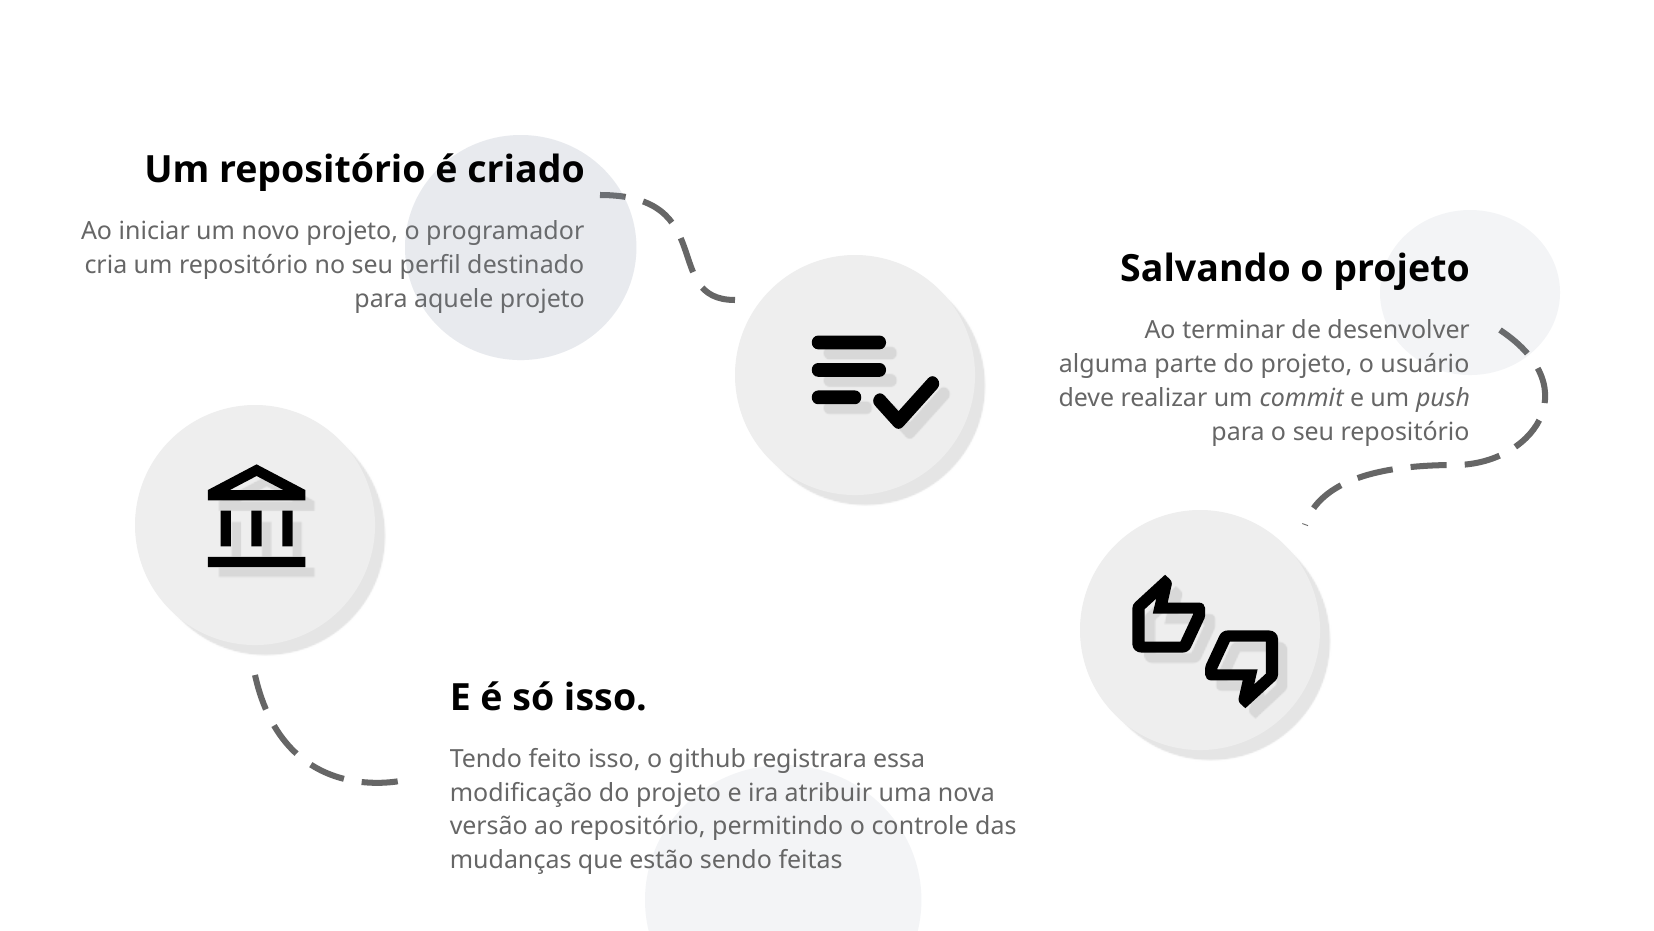

Um repositório é criado
Ao iniciar um novo projeto, o programador cria um repositório no seu perfil destinado para aquele projeto
Salvando o projeto
Ao terminar de desenvolver alguma parte do projeto, o usuário deve realizar um commit e um push para o seu repositório
E é só isso.
Tendo feito isso, o github registrara essa modificação do projeto e ira atribuir uma nova versão ao repositório, permitindo o controle das mudanças que estão sendo feitas